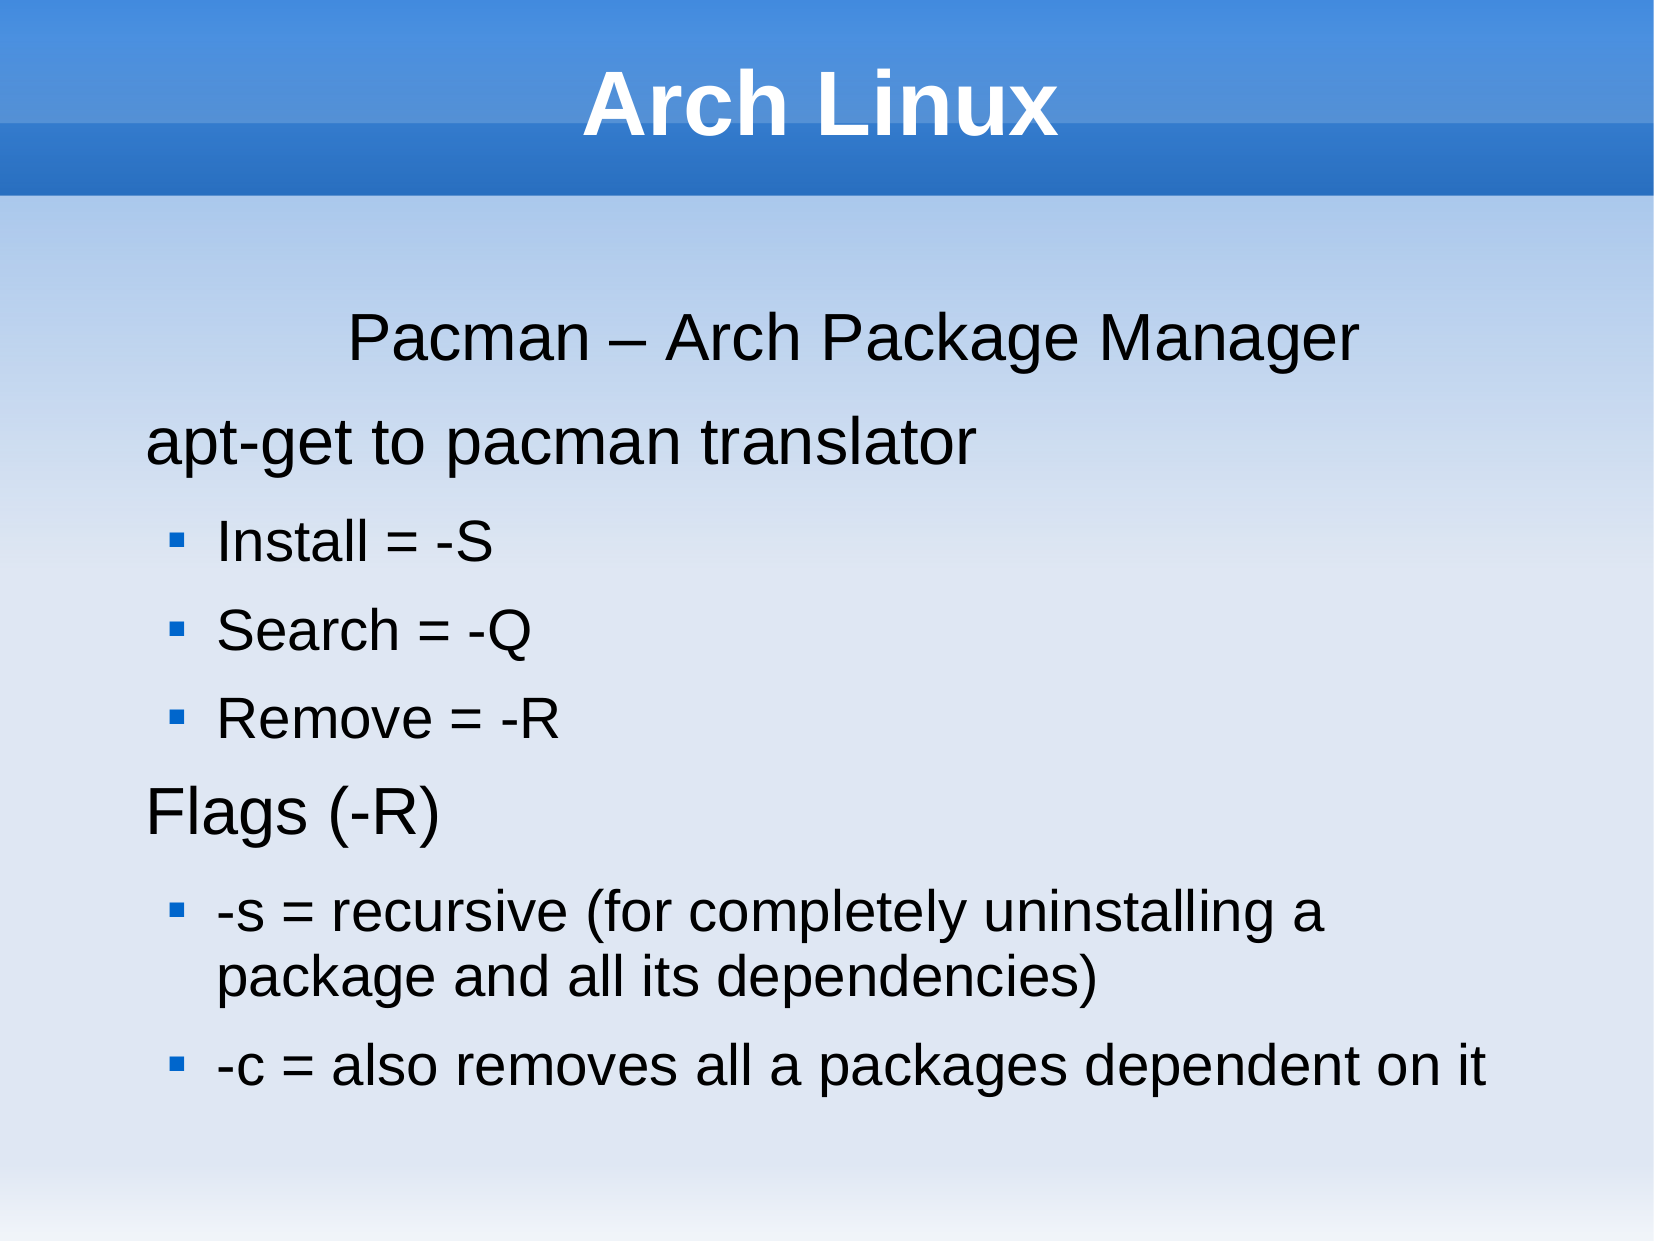

# Arch Linux
Pacman – Arch Package Manager
apt-get to pacman translator
Install = -S
Search = -Q
Remove = -R
Flags (-R)
-s = recursive (for completely uninstalling a package and all its dependencies)
-c = also removes all a packages dependent on it